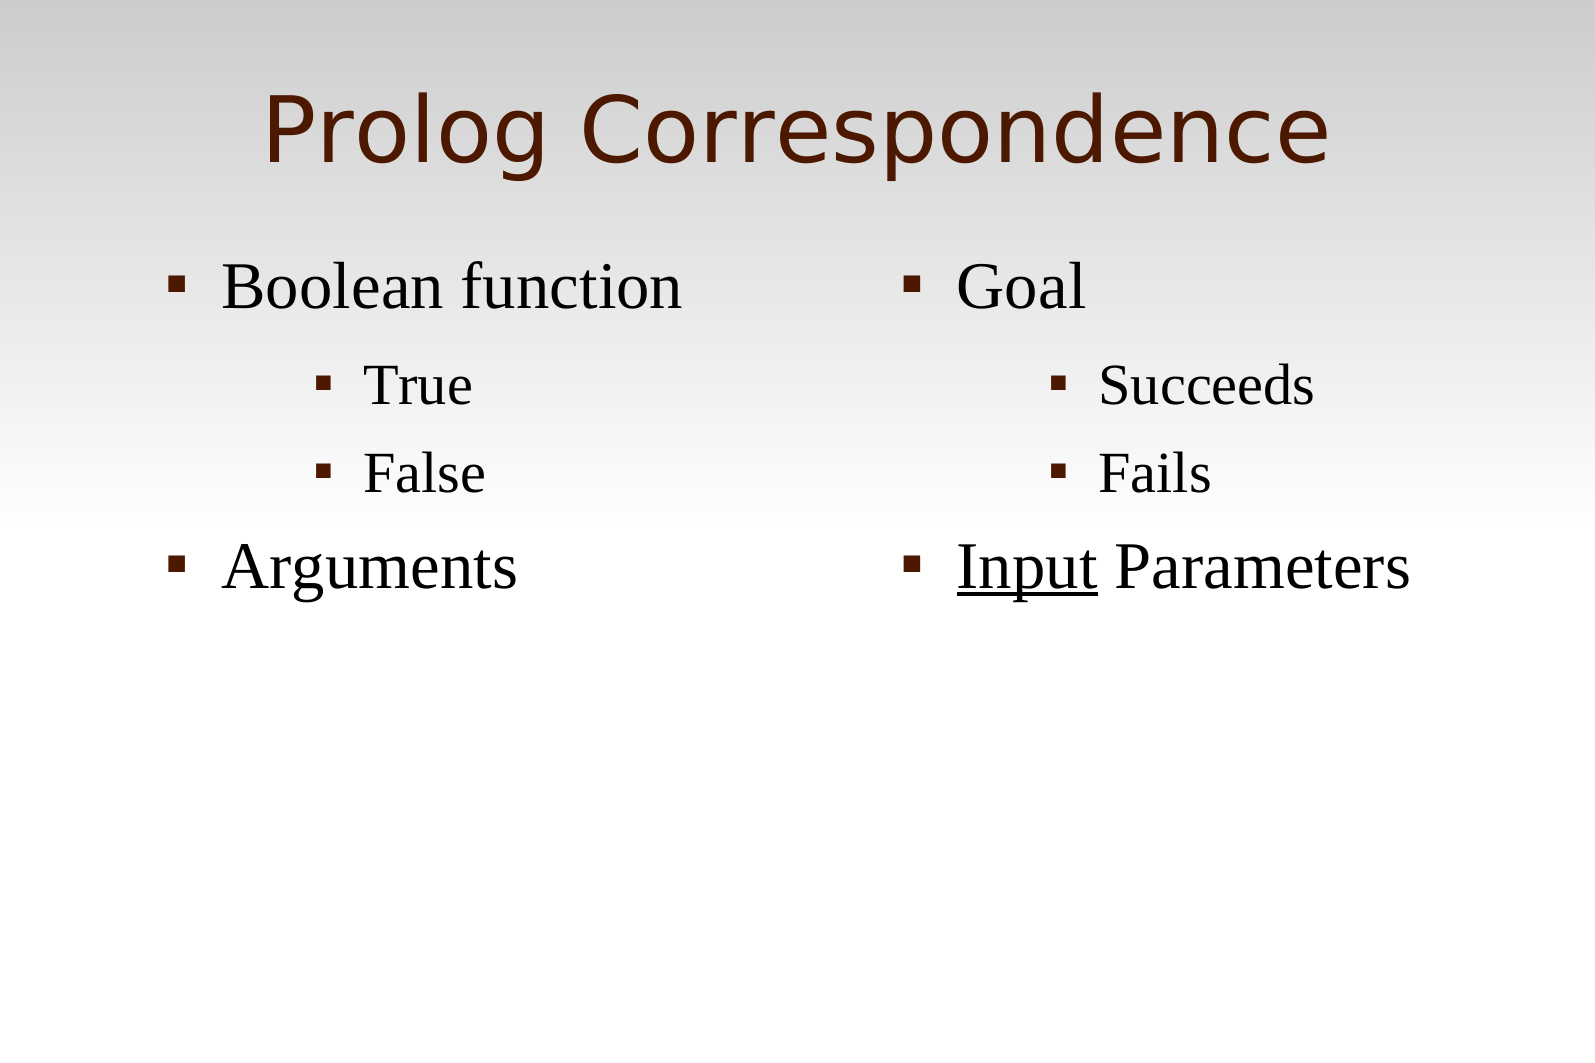

# Prolog Correspondence
Boolean function
True
False
Arguments
Goal
Succeeds
Fails
Input Parameters